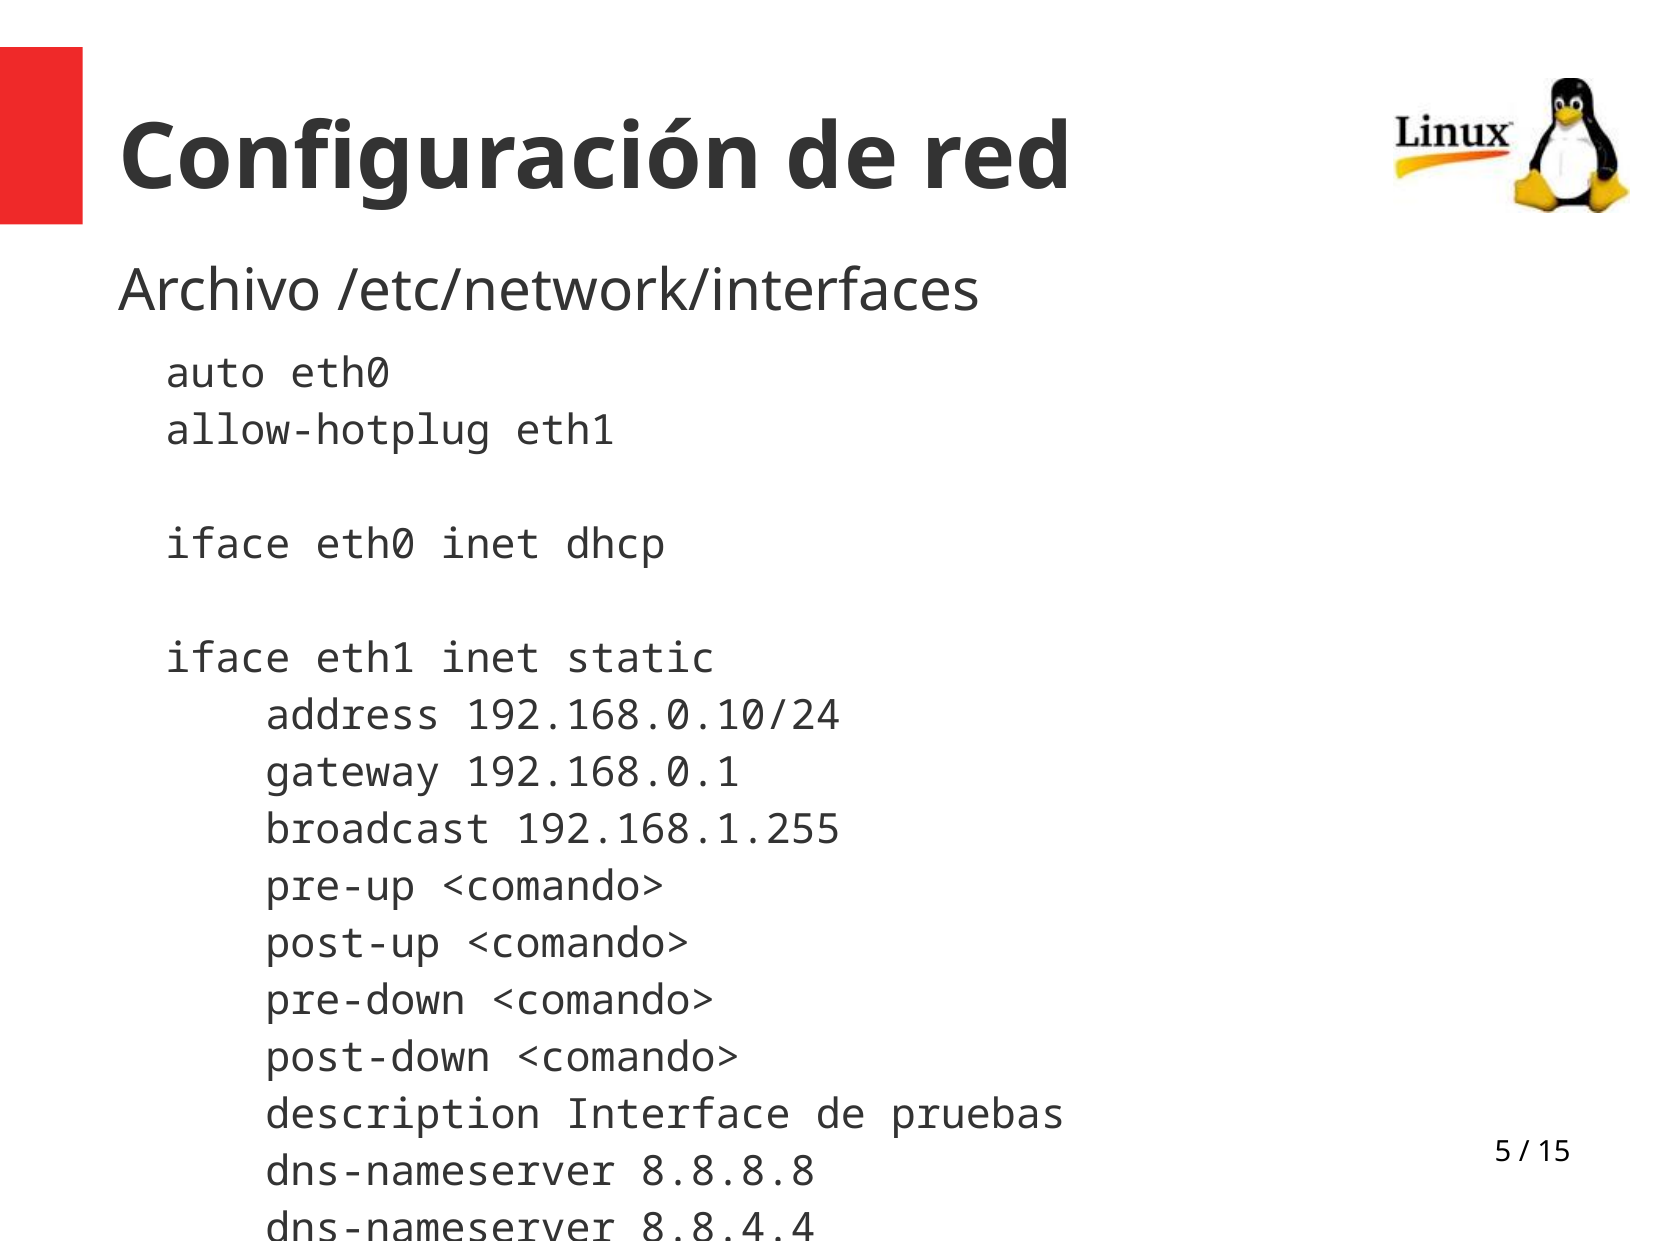

# Configuración de red
Archivo /etc/network/interfaces
auto eth0
allow-hotplug eth1
iface eth0 inet dhcp
iface eth1 inet static
 address 192.168.0.10/24
 gateway 192.168.0.1
 broadcast 192.168.1.255
 pre-up <comando>
 post-up <comando>
 pre-down <comando>
 post-down <comando>
 description Interface de pruebas
 dns-nameserver 8.8.8.8
 dns-nameserver 8.8.4.4
 dns-search mi.dominio
5